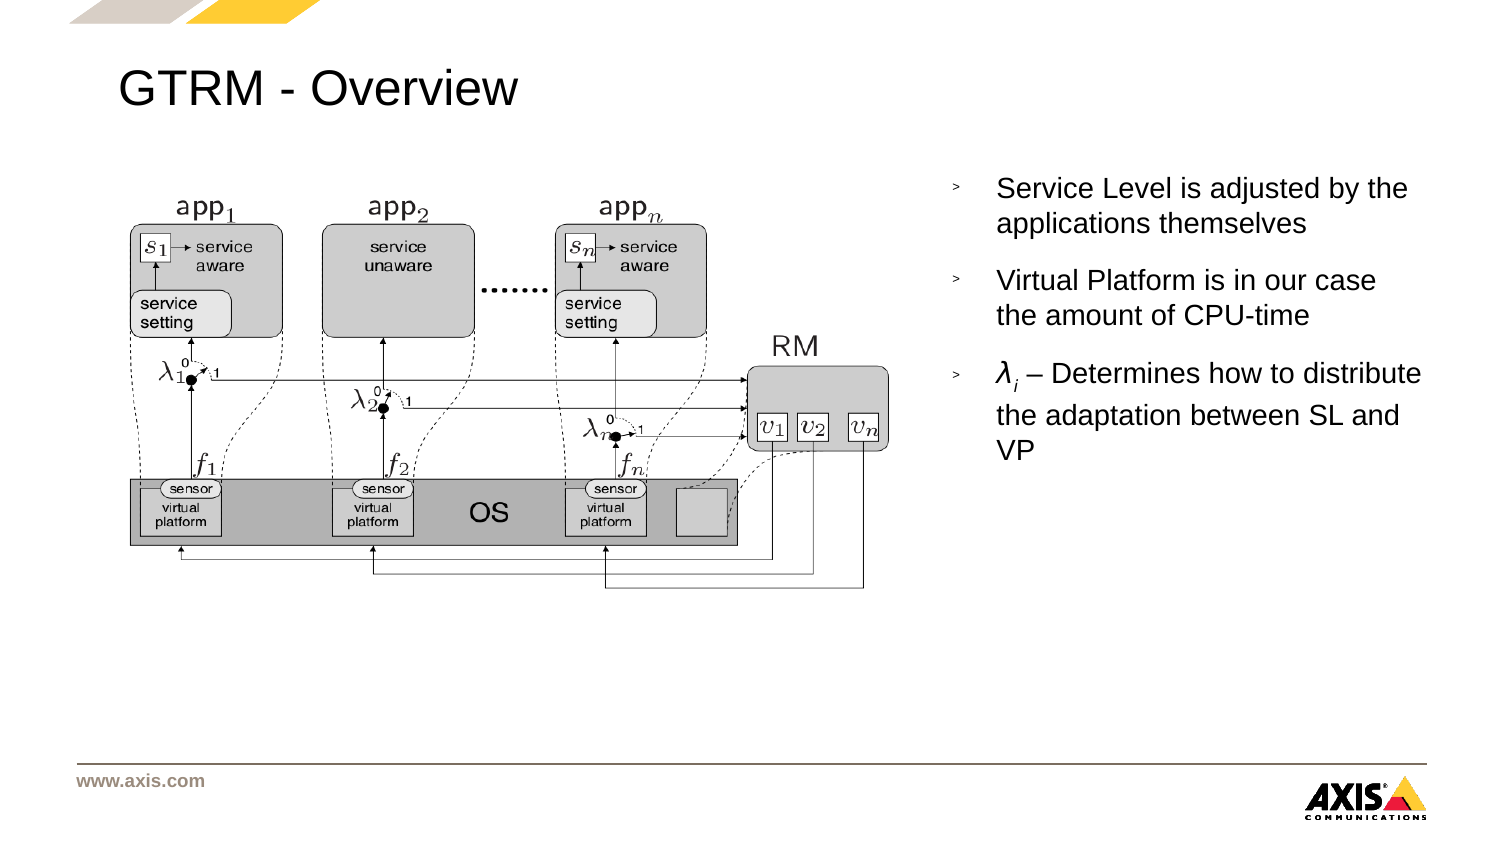

# GTRM - Overview
Service Level is adjusted by the applications themselves
Virtual Platform is in our case the amount of CPU-time
λi – Determines how to distribute the adaptation between SL and VP